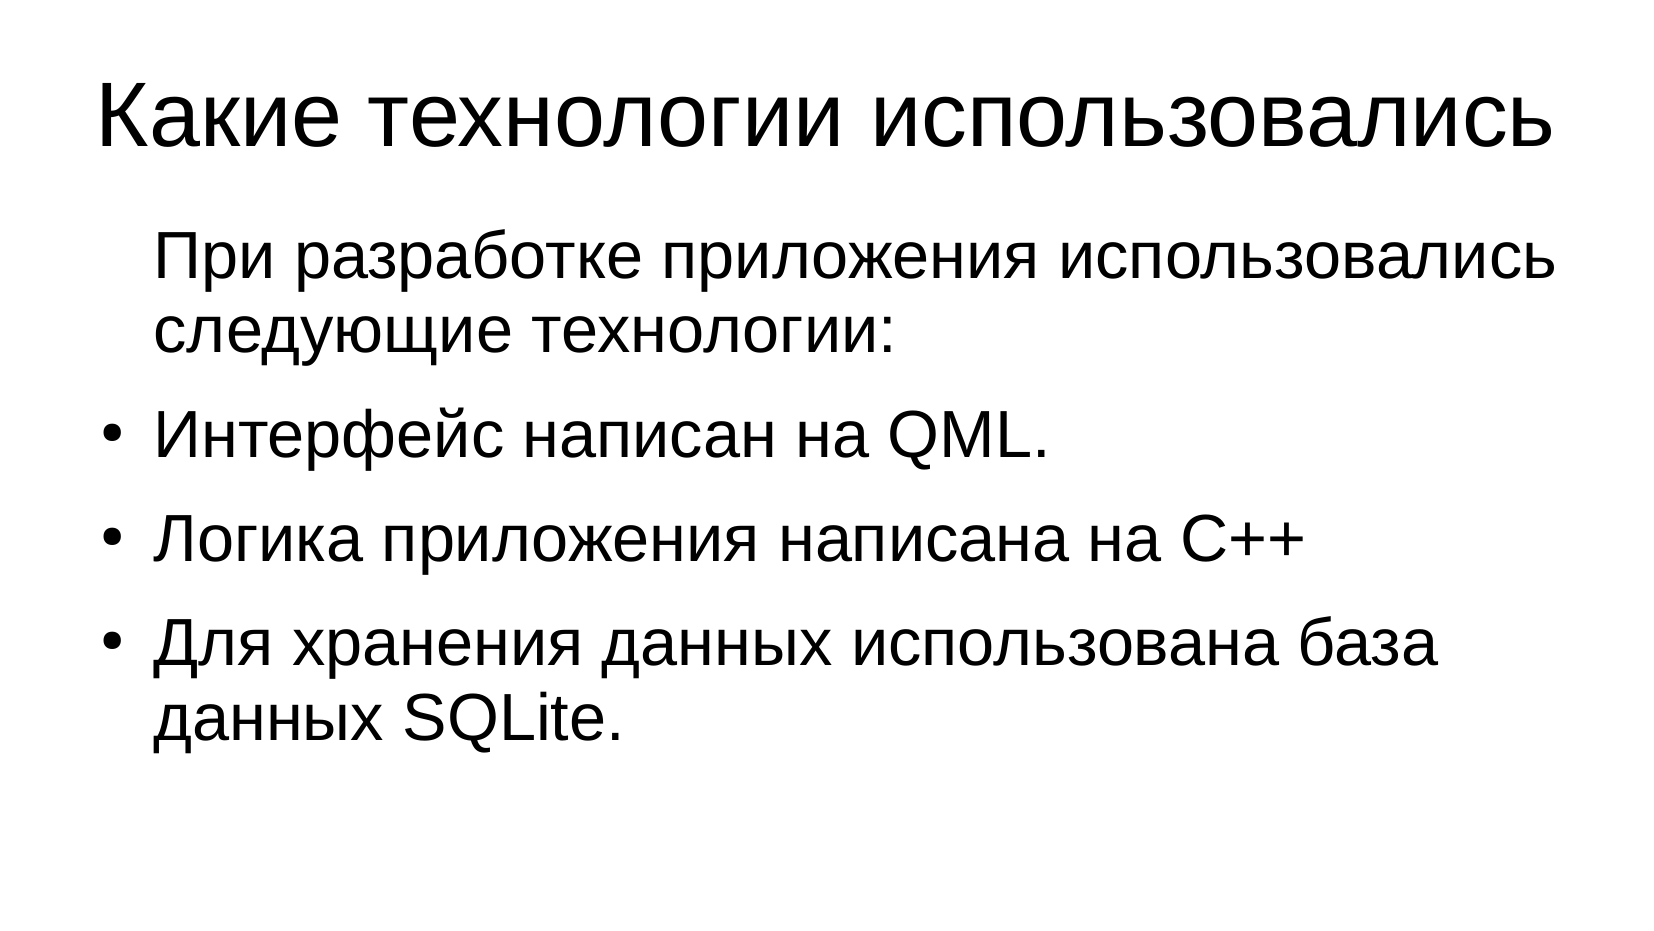

# Какие технологии использовались
При разработке приложения использовались следующие технологии:
Интерфейс написан на QML.
Логика приложения написана на С++
Для хранения данных использована база данных SQLite.